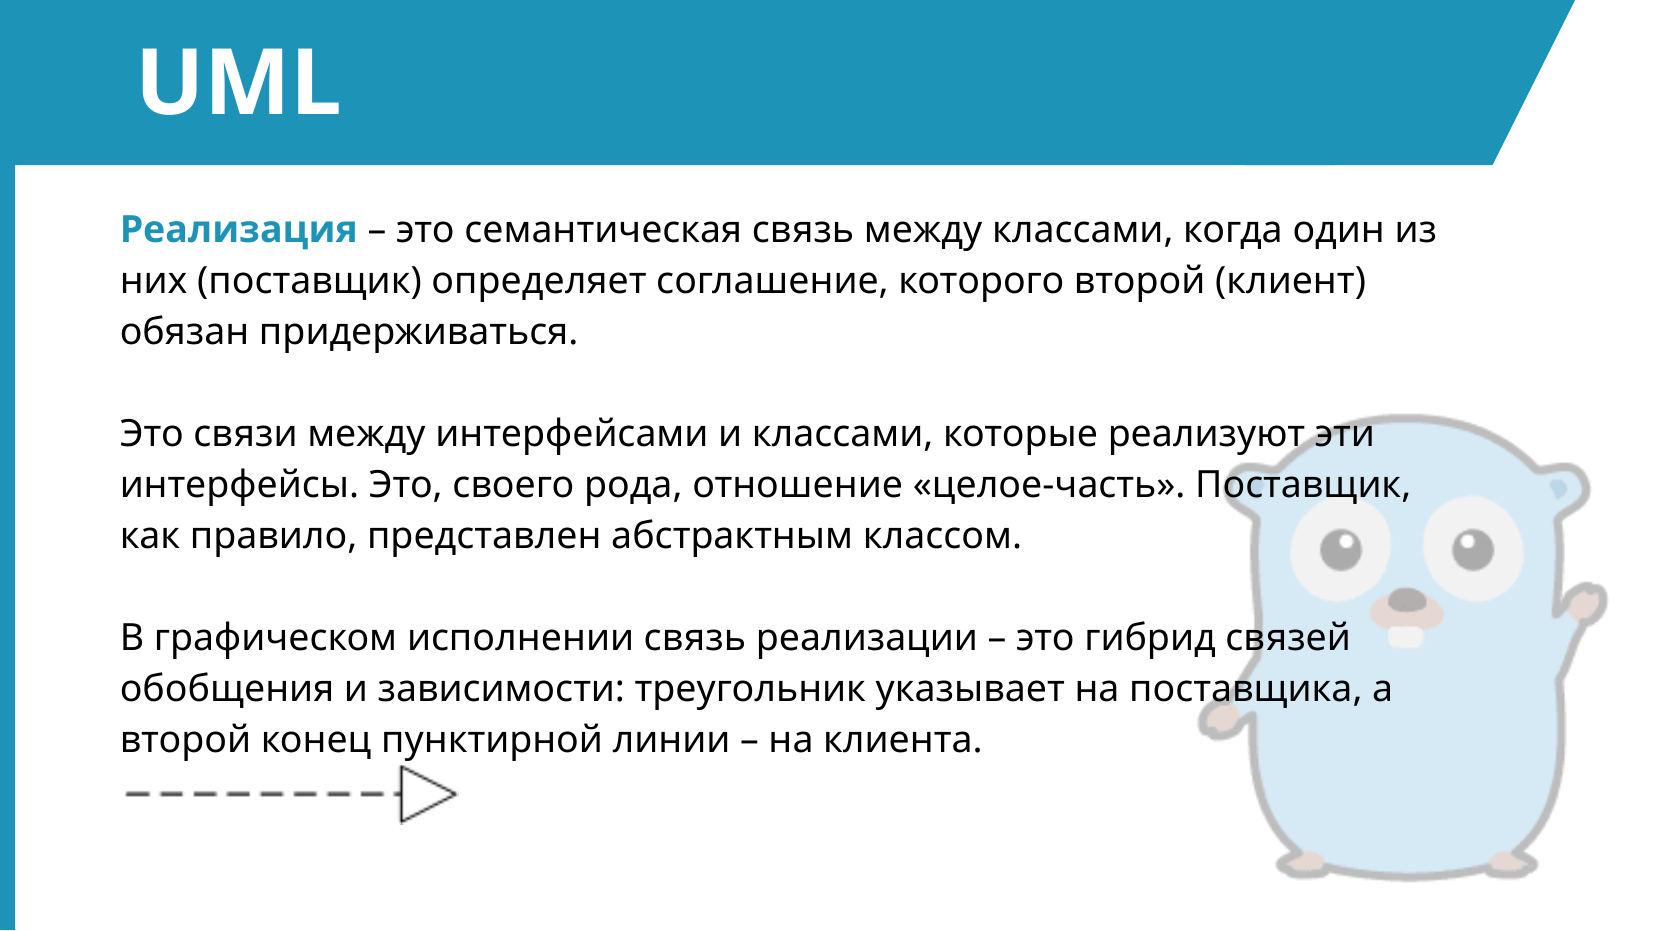

# UML
Реализация – это семантическая связь между классами, когда один из них (поставщик) определяет соглашение, которого второй (клиент) обязан придерживаться.
Это связи между интерфейсами и классами, которые реализуют эти интерфейсы. Это, своего рода, отношение «целое-часть». Поставщик, как правило, представлен абстрактным классом.
В графическом исполнении связь реализации – это гибрид связей обобщения и зависимости: треугольник указывает на поставщика, а второй конец пунктирной линии – на клиента.